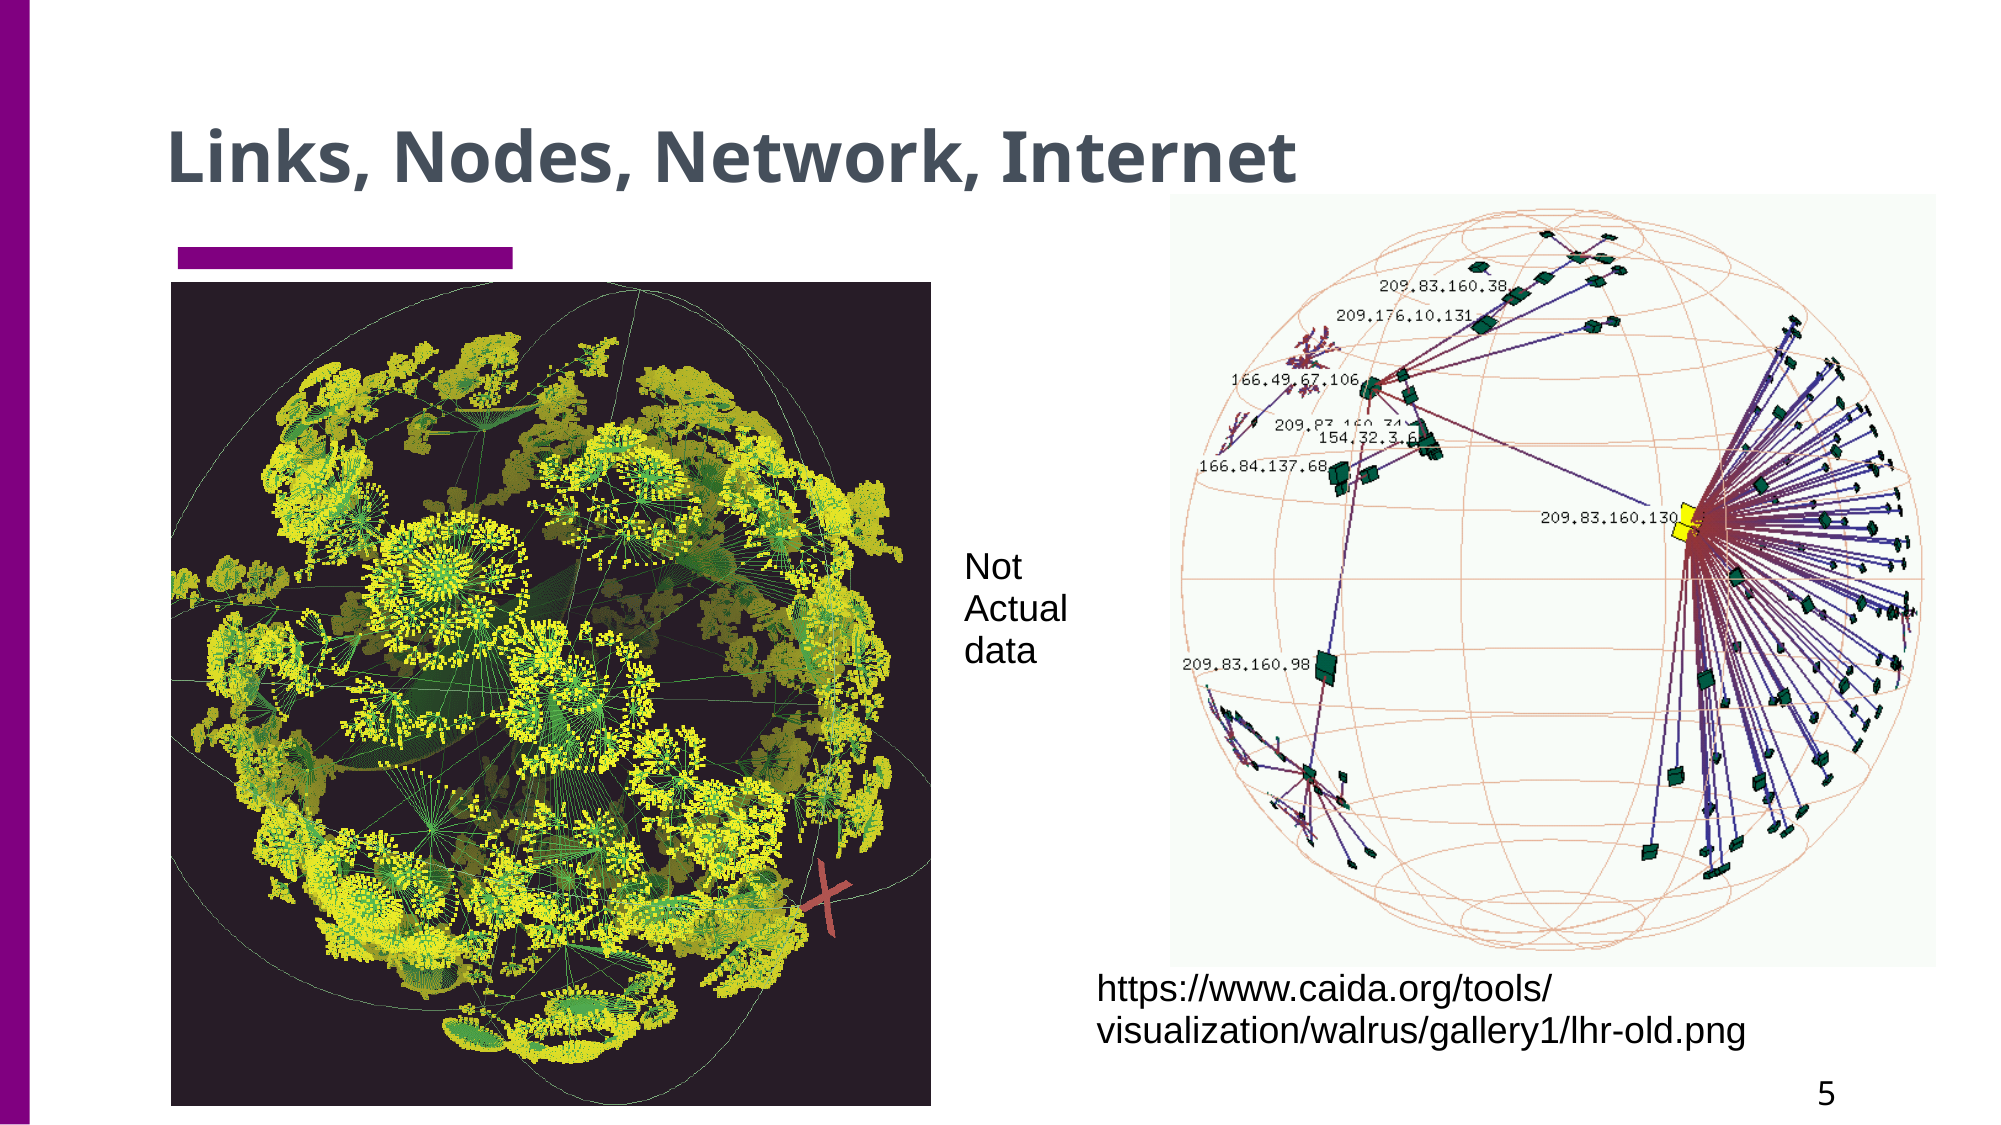

Links, Nodes, Network, Internet
Not
Actual data
https://www.caida.org/tools/visualization/walrus/gallery1/lhr-old.png